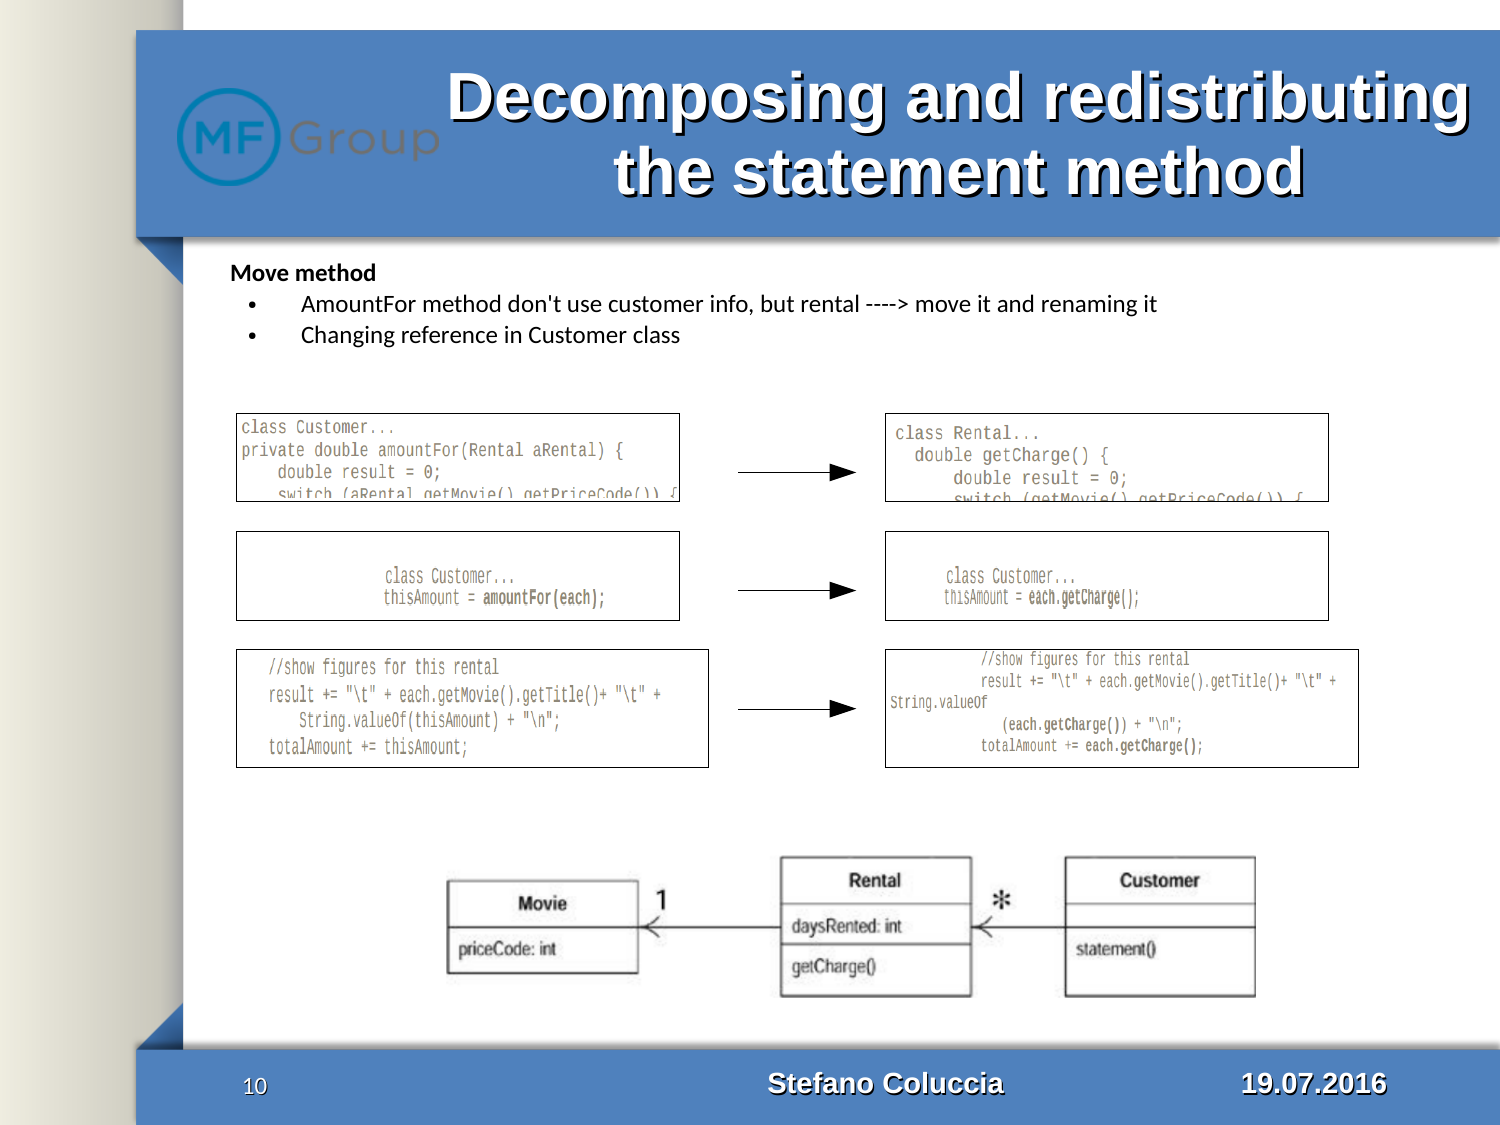

# Decomposing and redistributing the statement method
Move method
AmountFor method don't use customer info, but rental ----> move it and renaming it
Changing reference in Customer class
10
Stefano Coluccia
19.07.2016